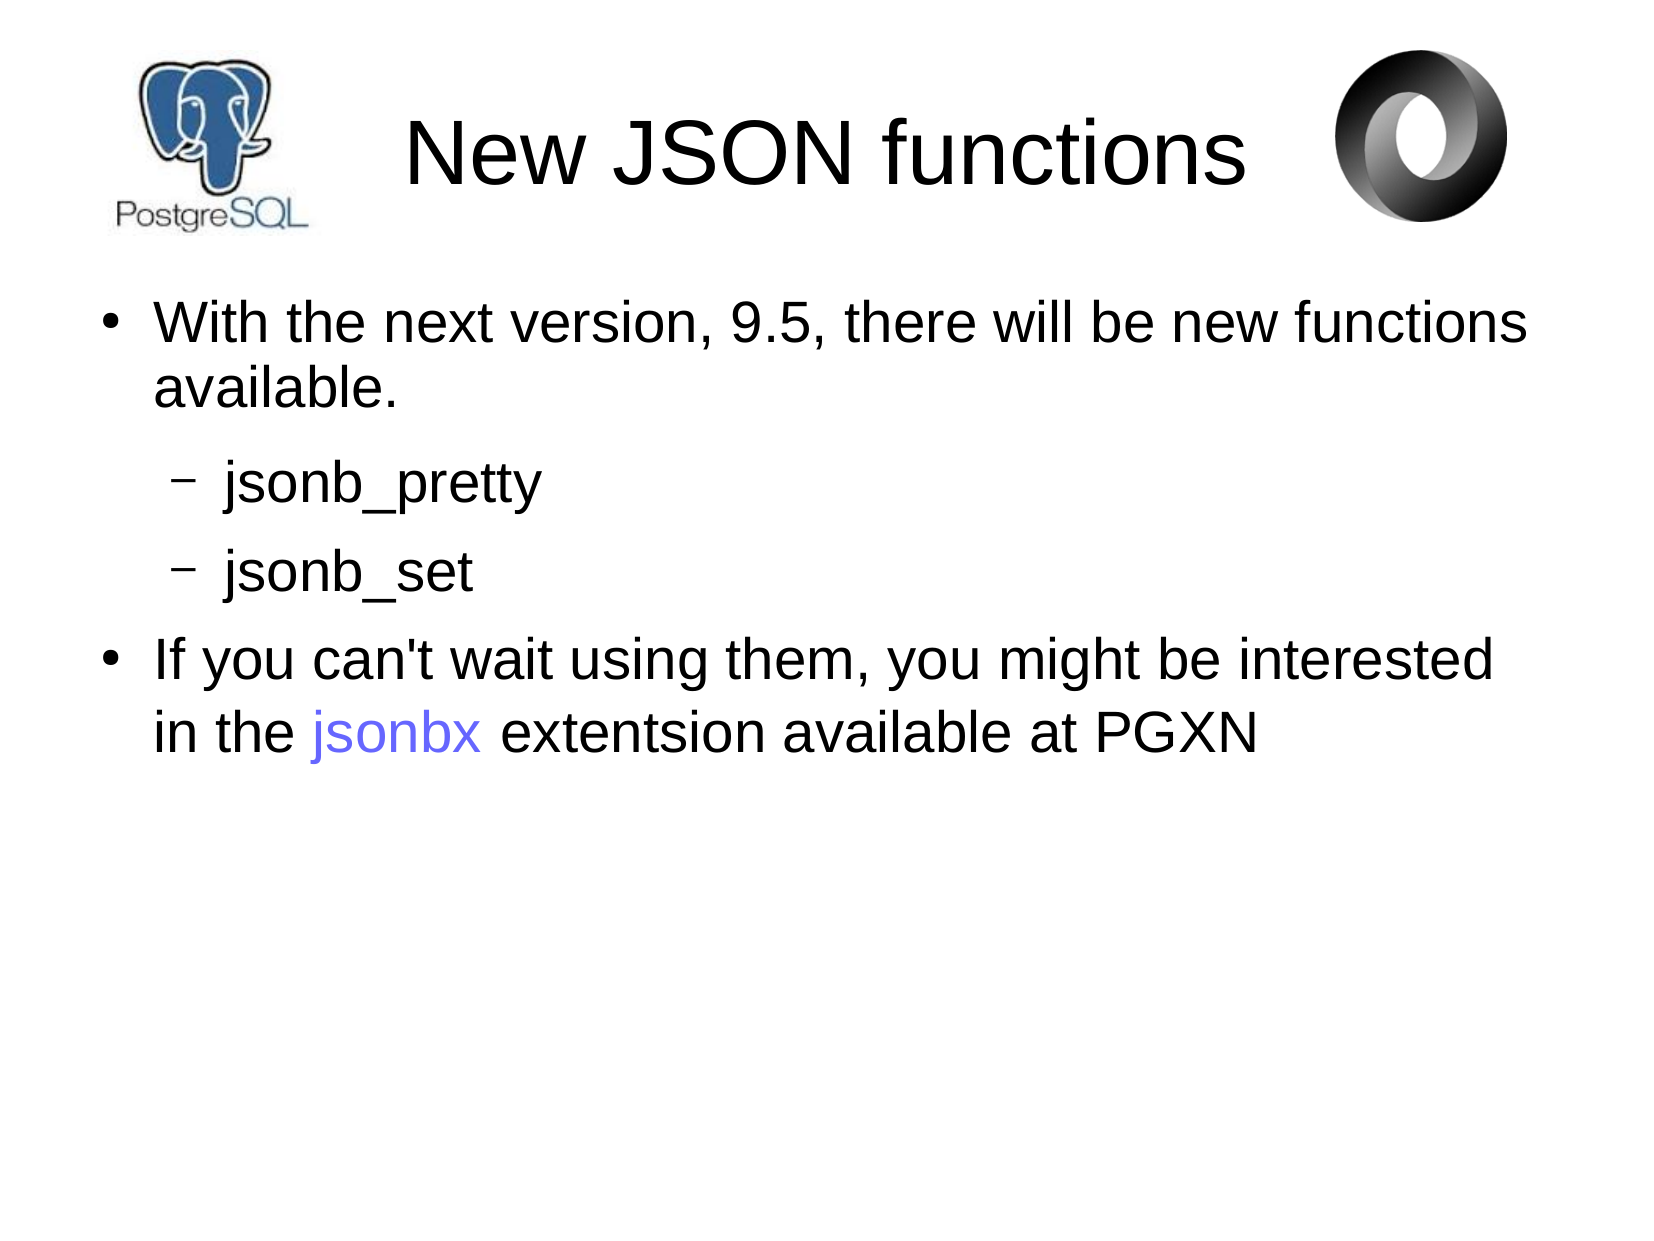

# New JSON functions
With the next version, 9.5, there will be new functions available.
jsonb_pretty
jsonb_set
If you can't wait using them, you might be interested in the jsonbx extentsion available at PGXN